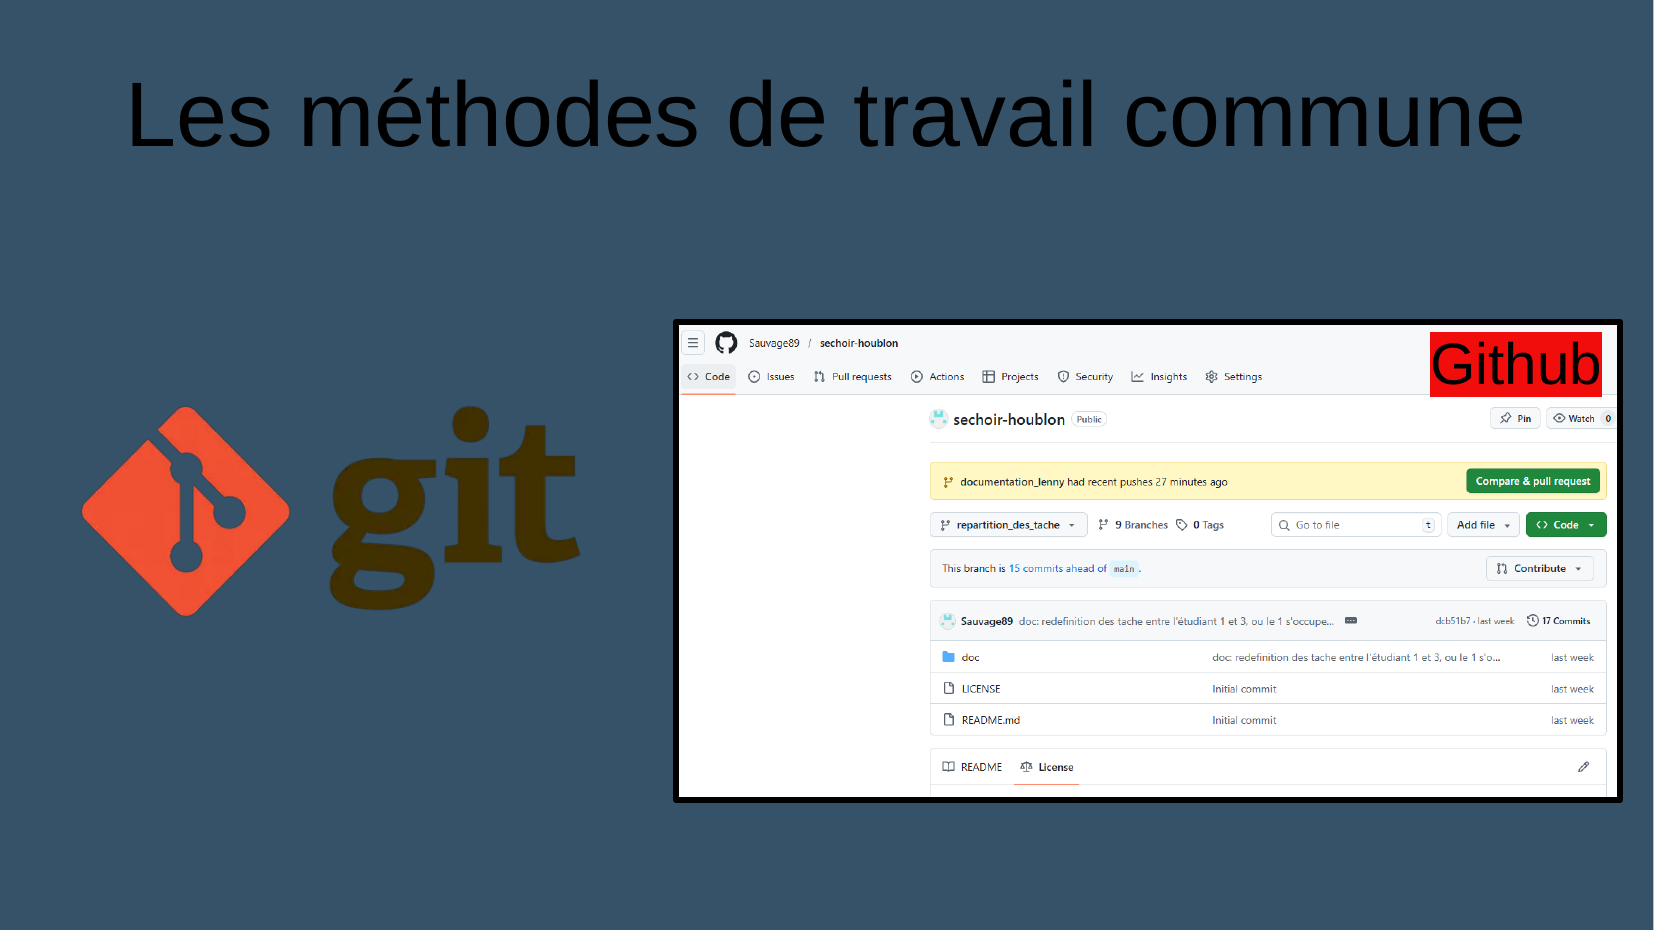

# Les méthodes de travail commune
Github